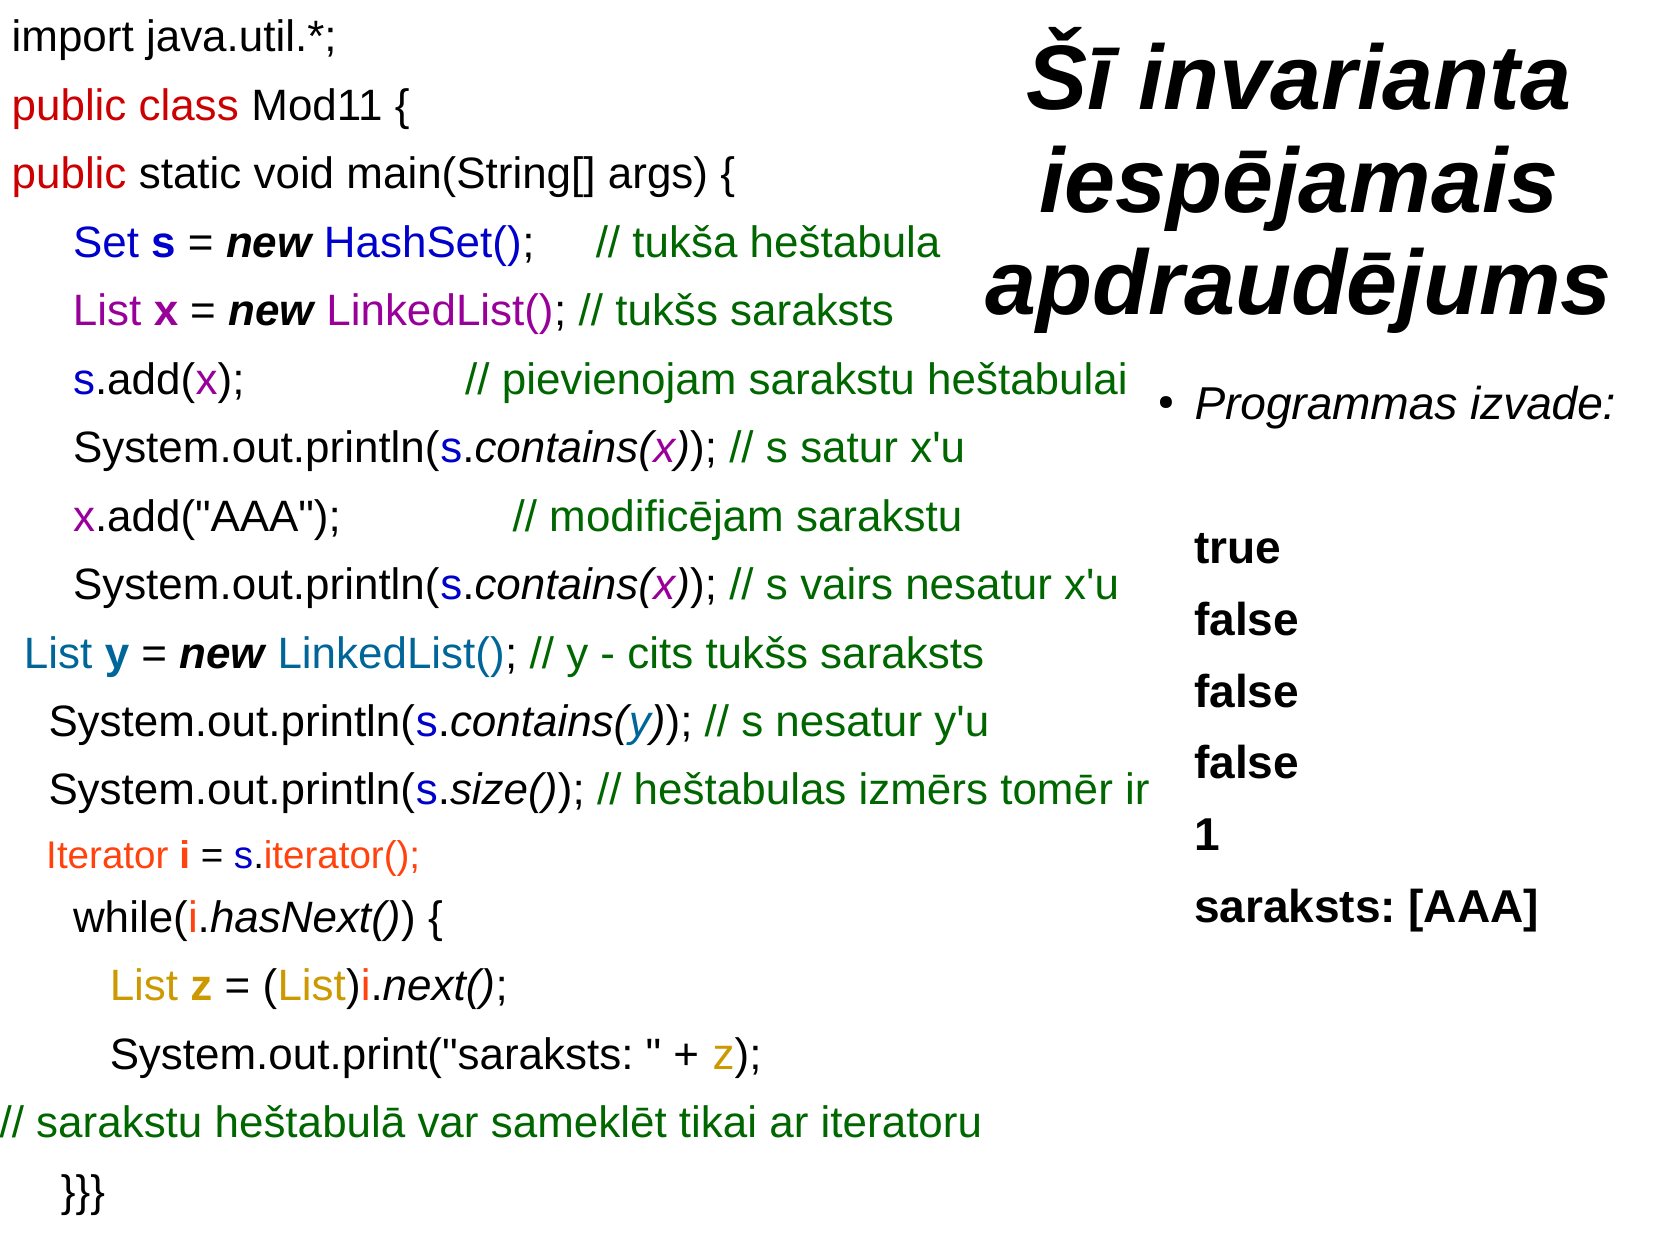

# Šī invarianta iespējamais apdraudējums
 import java.util.*;
 public class Mod11 {
 public static void main(String[] args) {
 Set s = new HashSet(); // tukša heštabula
 List x = new LinkedList(); // tukšs saraksts
 s.add(x); // pievienojam sarakstu heštabulai
 System.out.println(s.contains(x)); // s satur x'u
 x.add("AAA"); // modificējam sarakstu
 System.out.println(s.contains(x)); // s vairs nesatur x'u
 List y = new LinkedList(); // y - cits tukšs saraksts
 System.out.println(s.contains(y)); // s nesatur y'u
 System.out.println(s.size()); // heštabulas izmērs tomēr ir
Iterator i = s.iterator();
 while(i.hasNext()) {
 List z = (List)i.next();
 System.out.print("saraksts: " + z);
// sarakstu heštabulā var sameklēt tikai ar iteratoru
 }}}
Programmas izvade:
true
false
false
false
1
saraksts: [AAA]